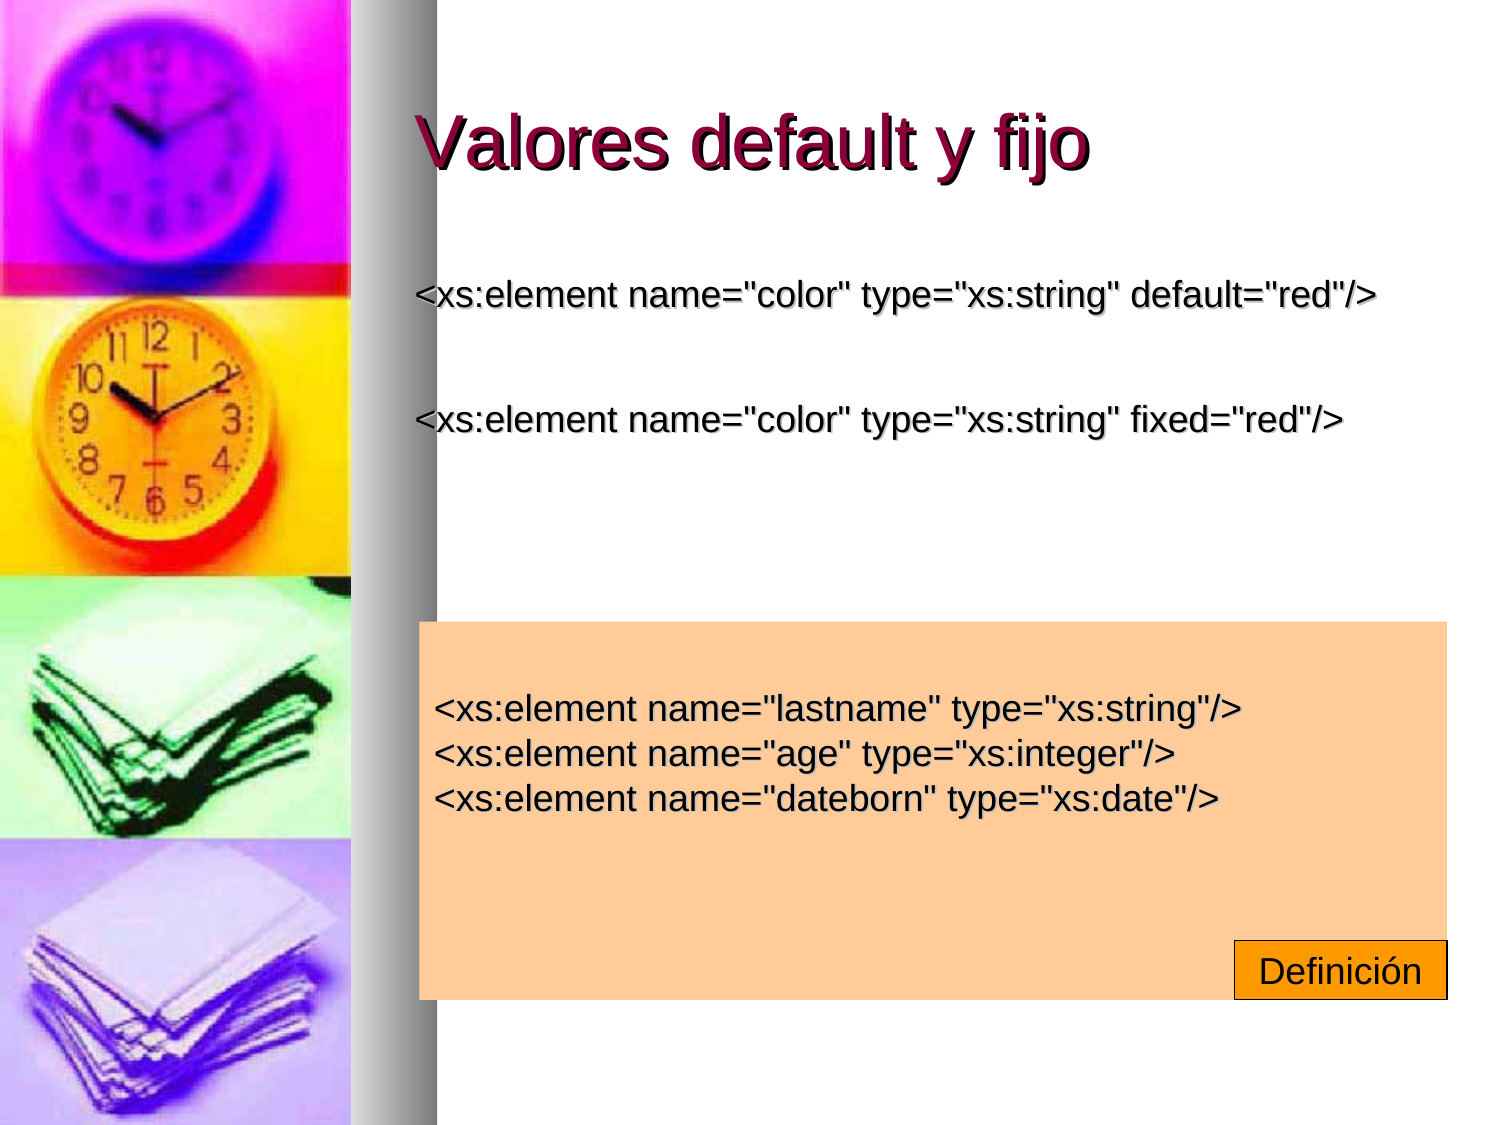

# Valores default y fijo
<xs:element name="color" type="xs:string" default="red"/>
<xs:element name="color" type="xs:string" fixed="red"/>
<xs:element name="lastname" type="xs:string"/>
<xs:element name="age" type="xs:integer"/>
<xs:element name="dateborn" type="xs:date"/>
Definición